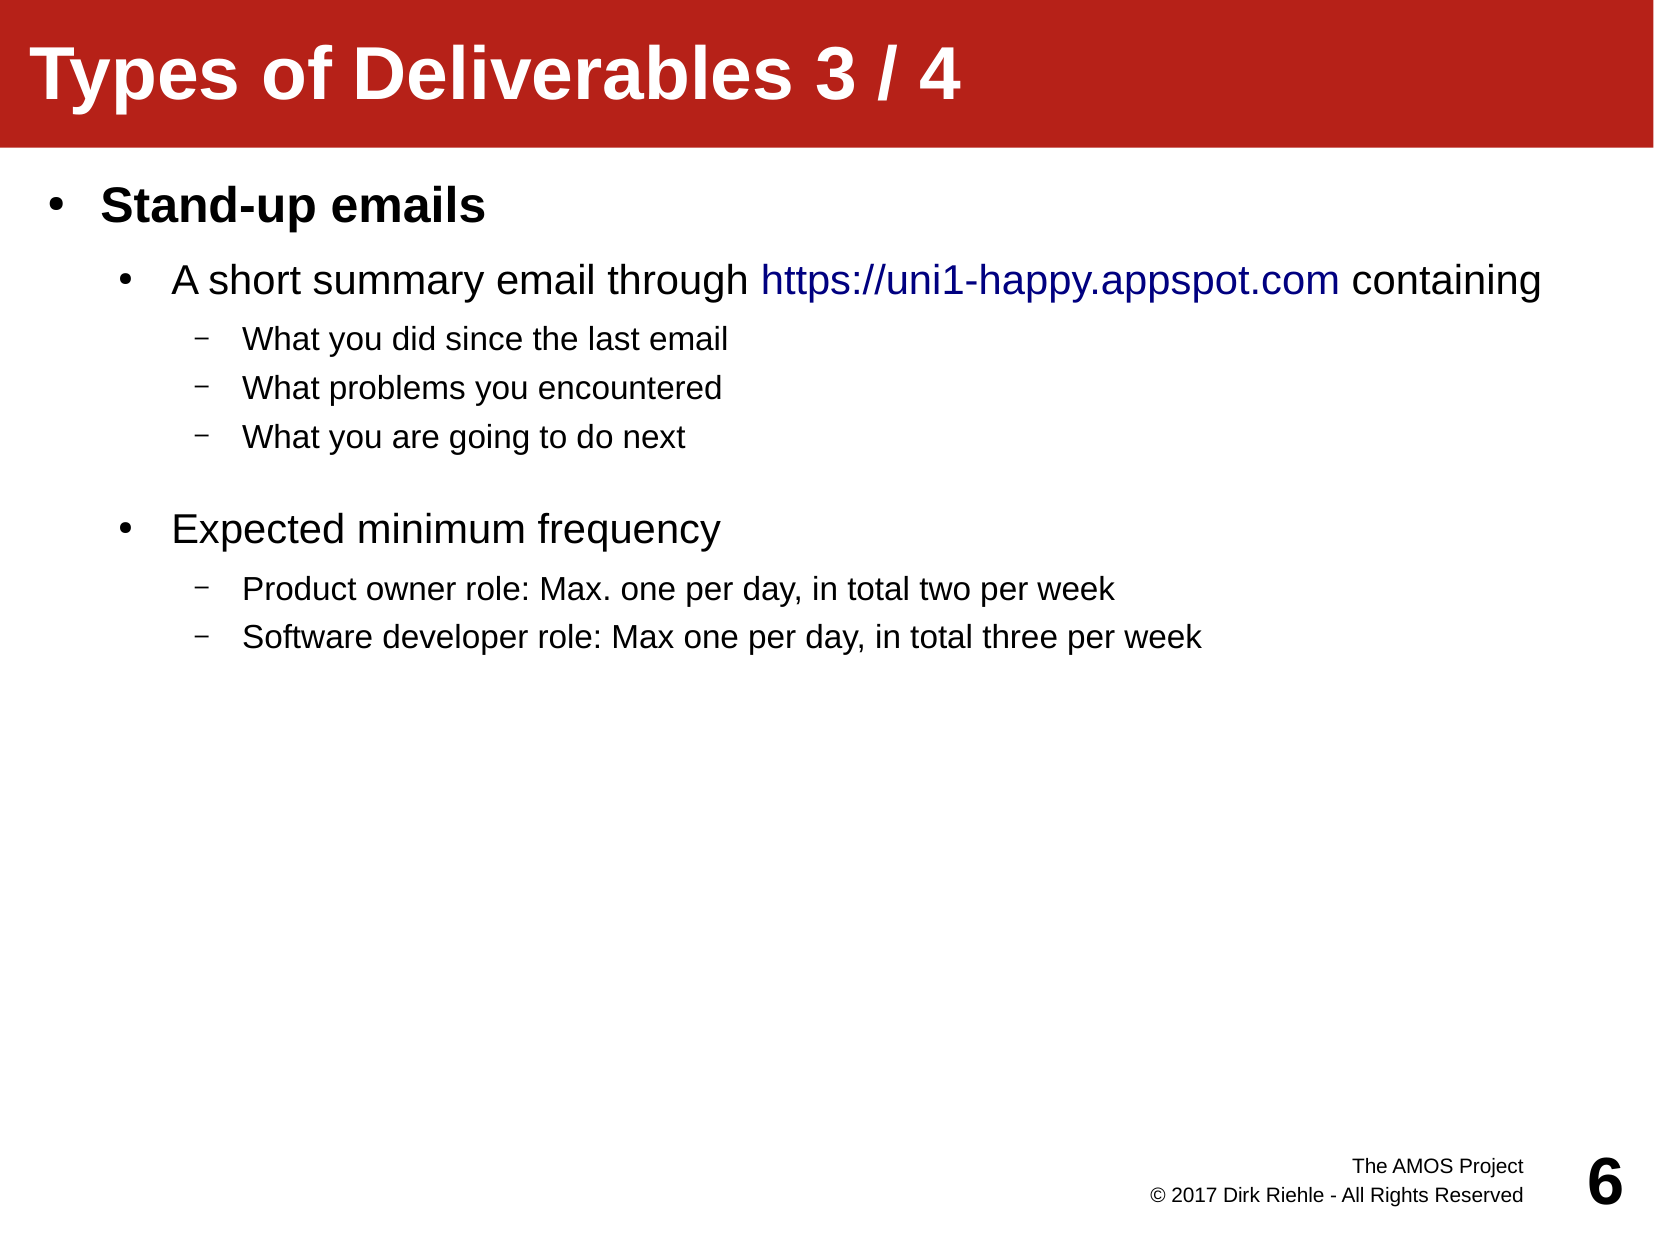

# Types of Deliverables 3 / 4
Stand-up emails
A short summary email through https://uni1-happy.appspot.com containing
What you did since the last email
What problems you encountered
What you are going to do next
Expected minimum frequency
Product owner role: Max. one per day, in total two per week
Software developer role: Max one per day, in total three per week
The AMOS Project
6
© 2017 Dirk Riehle - All Rights Reserved